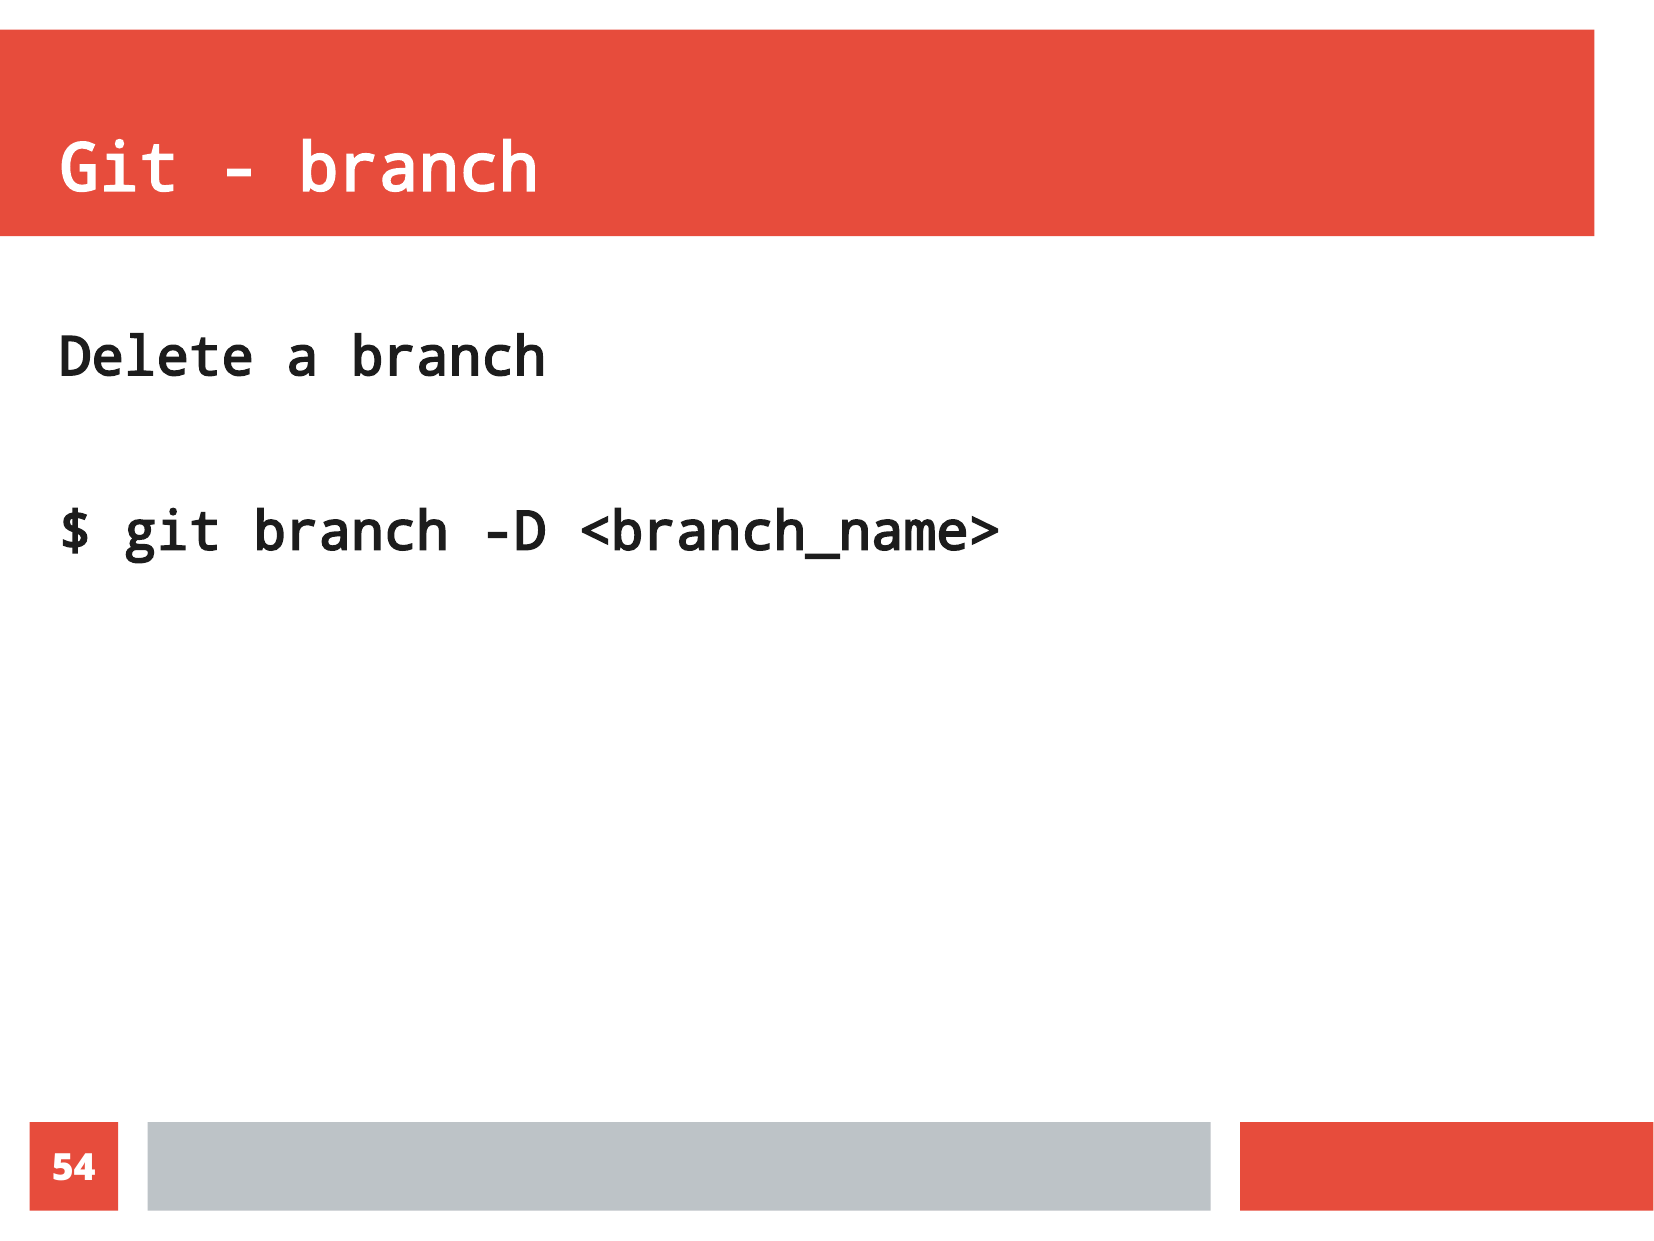

# Git - branch
Delete a branch
$ git branch -D <branch_name>
54